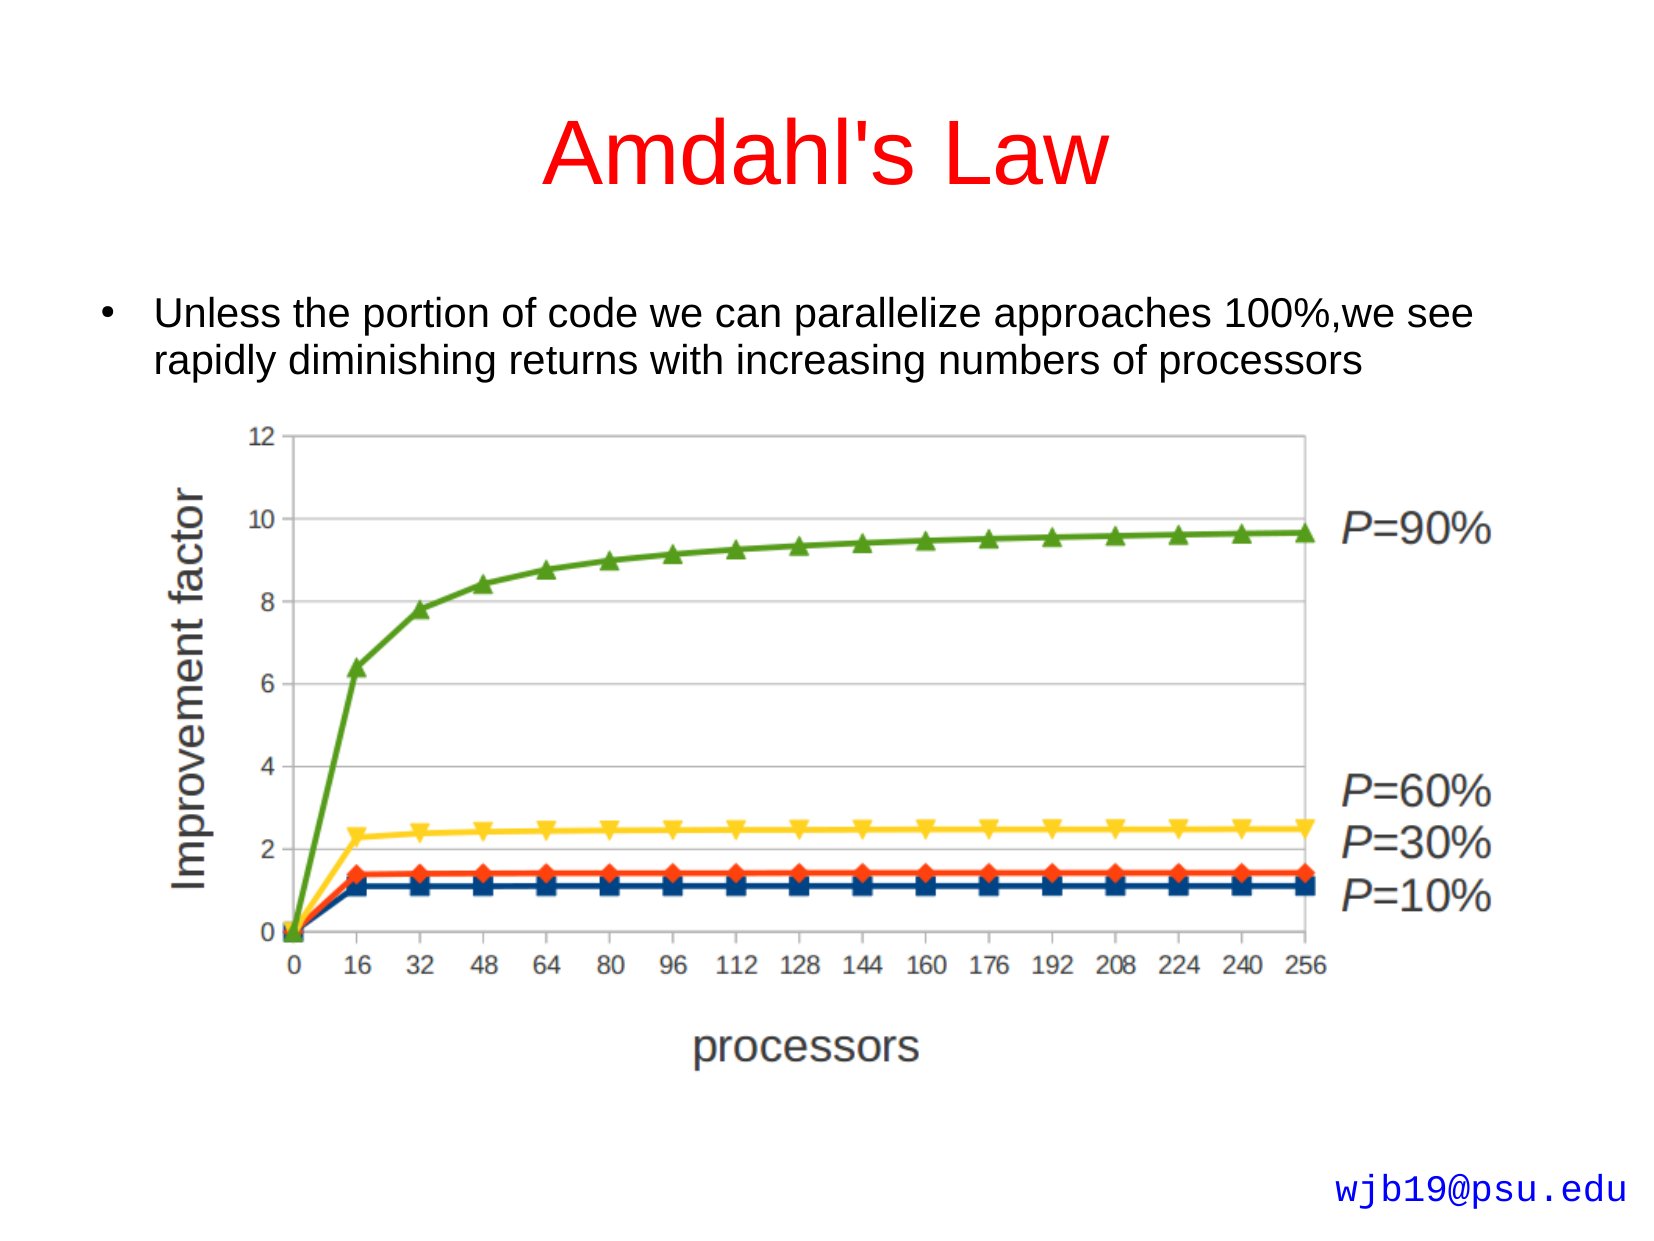

# Amdahl's Law
Unless the portion of code we can parallelize approaches 100%,we see rapidly diminishing returns with increasing numbers of processors
wjb19@psu.edu